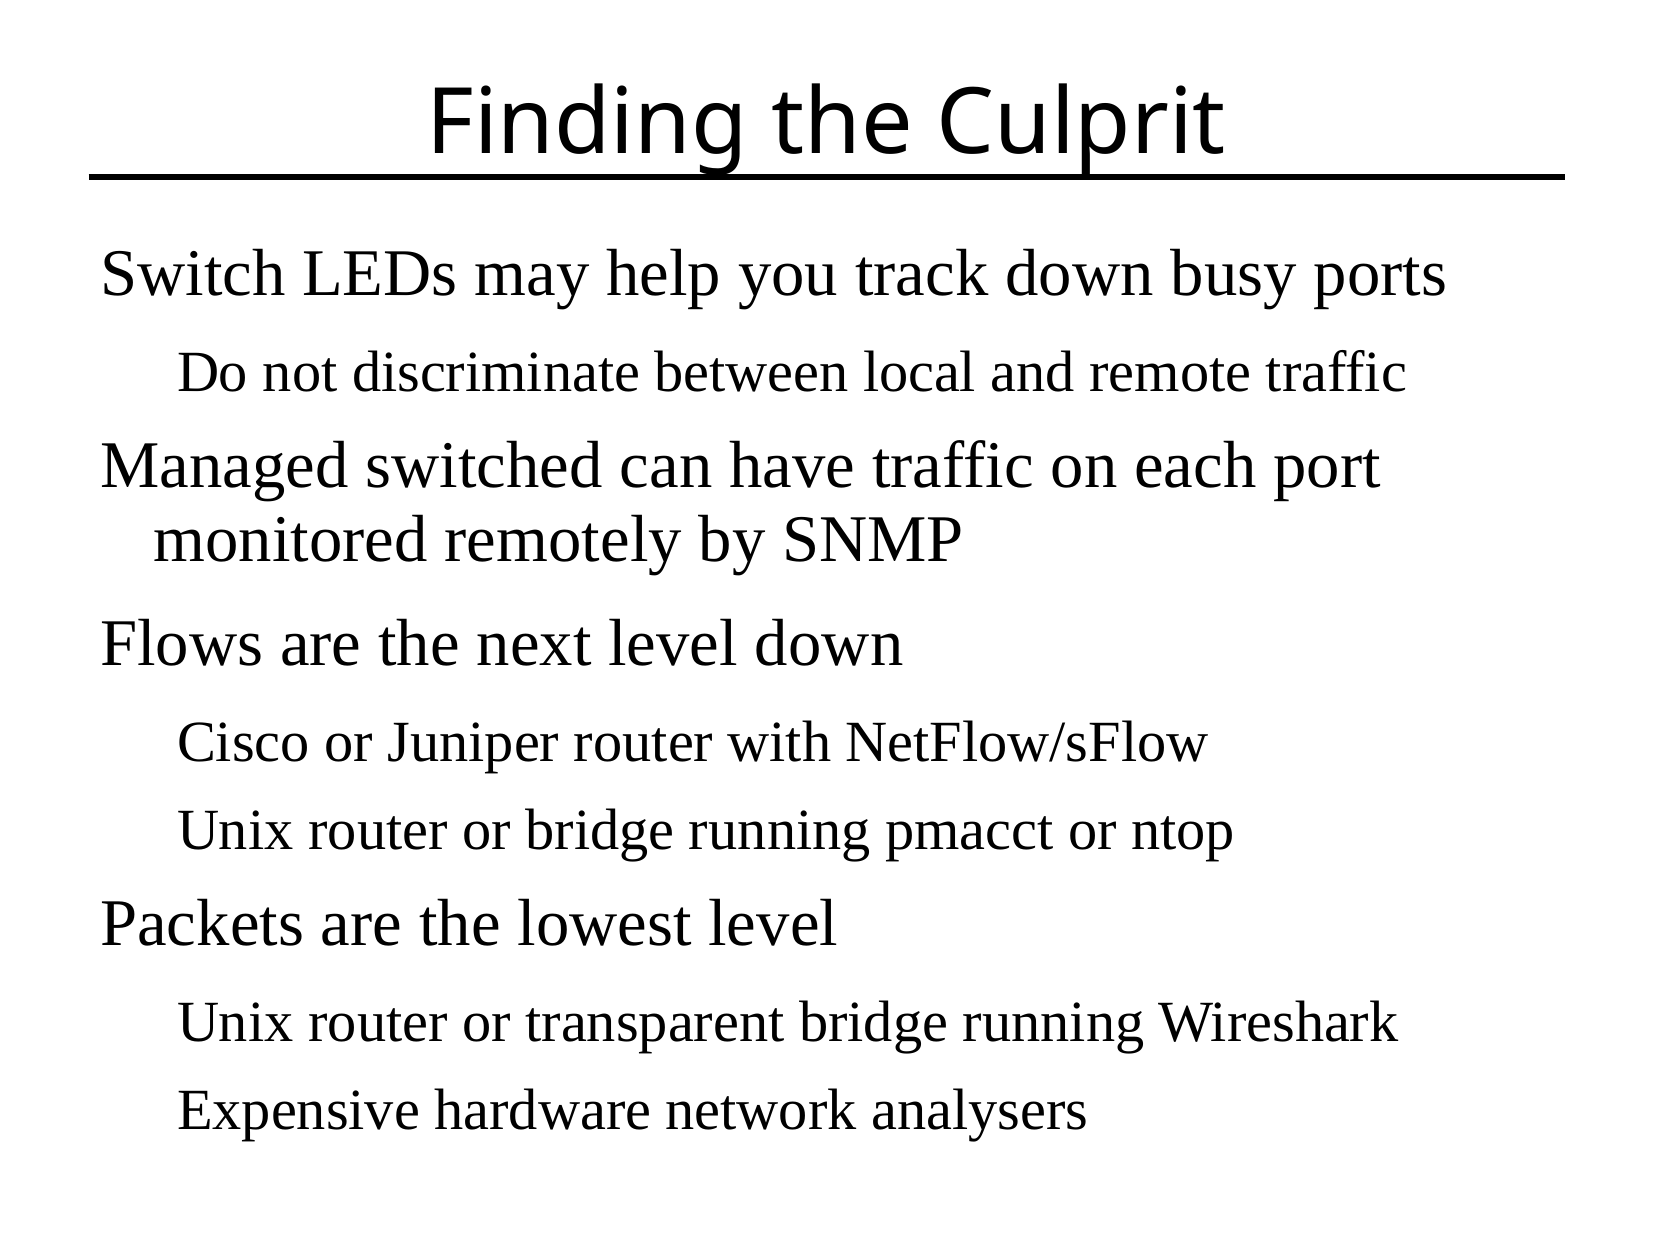

# Finding the Culprit
Switch LEDs may help you track down busy ports
Do not discriminate between local and remote traffic
Managed switched can have traffic on each port monitored remotely by SNMP
Flows are the next level down
Cisco or Juniper router with NetFlow/sFlow
Unix router or bridge running pmacct or ntop
Packets are the lowest level
Unix router or transparent bridge running Wireshark
Expensive hardware network analysers